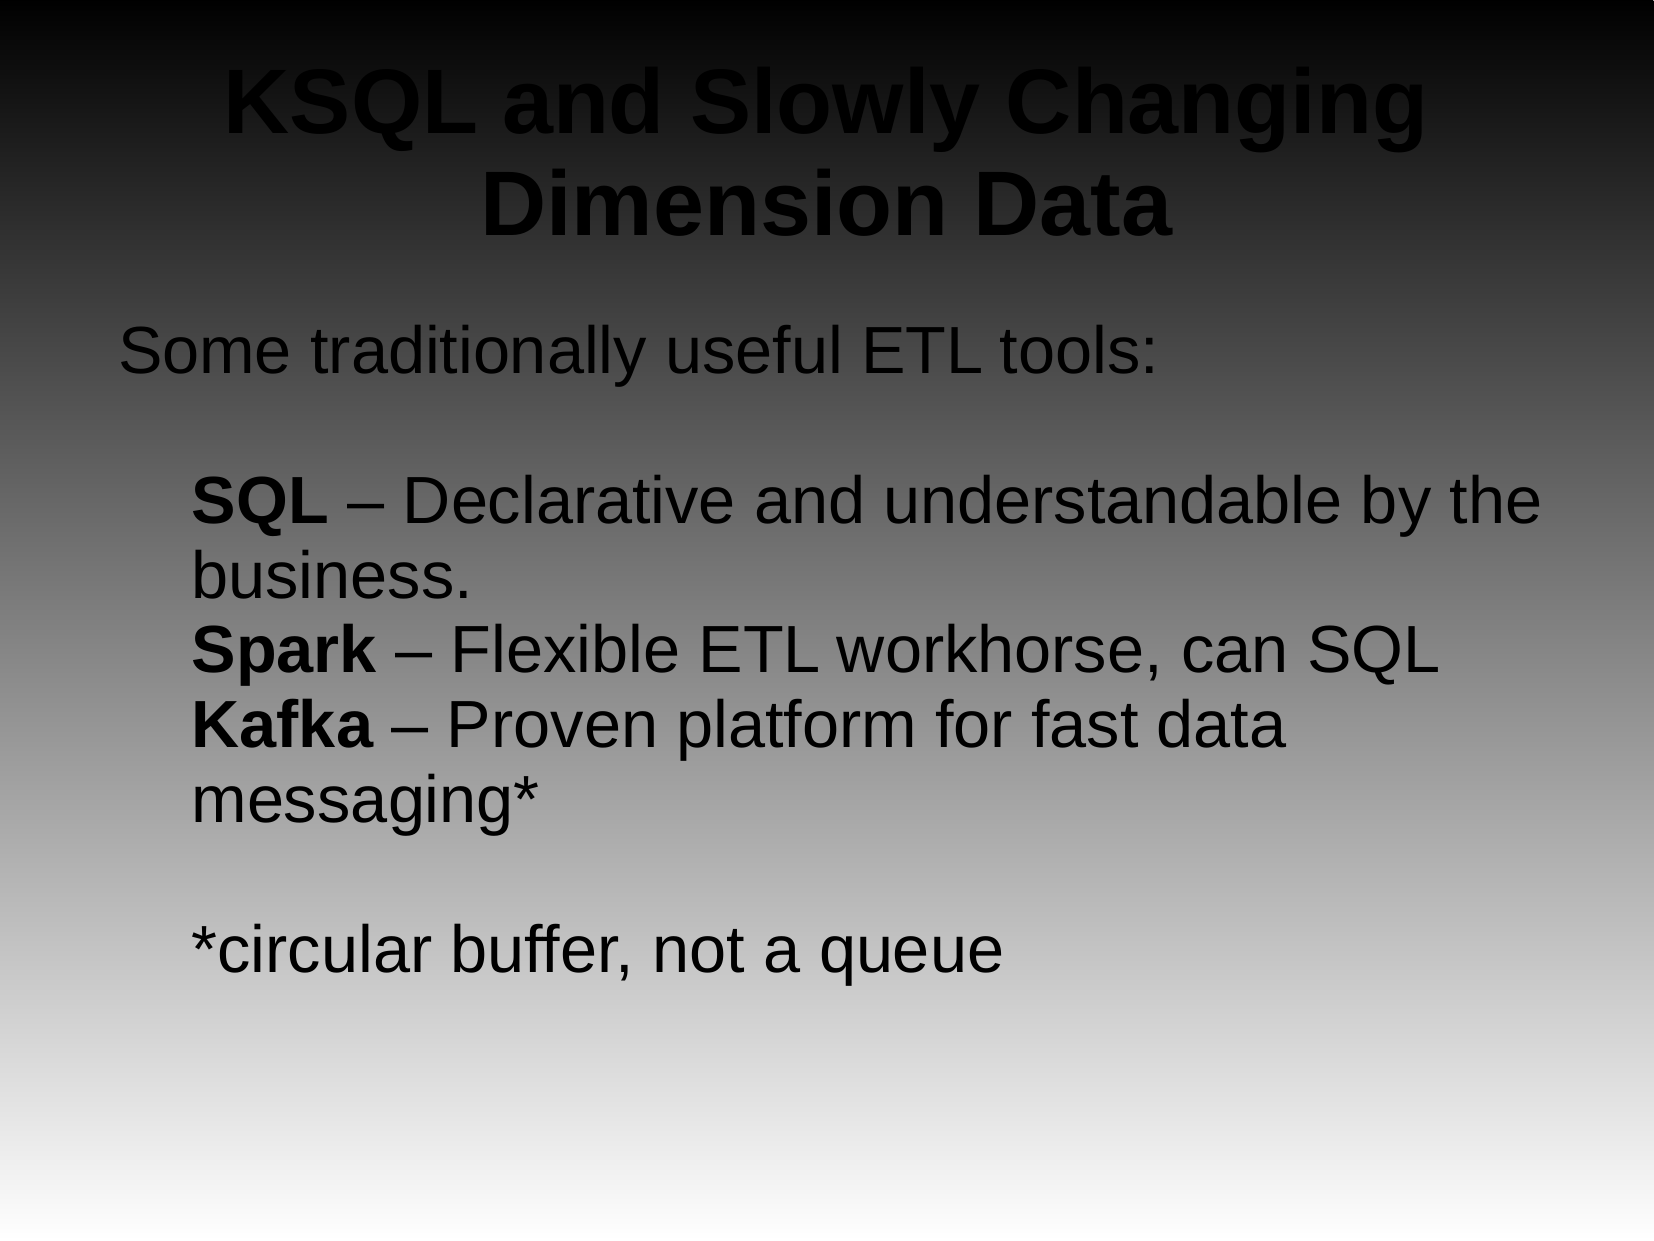

# KSQL and Slowly Changing Dimension Data
Some traditionally useful ETL tools:
SQL – Declarative and understandable by the business.
Spark – Flexible ETL workhorse, can SQL
Kafka – Proven platform for fast data messaging*
*circular buffer, not a queue